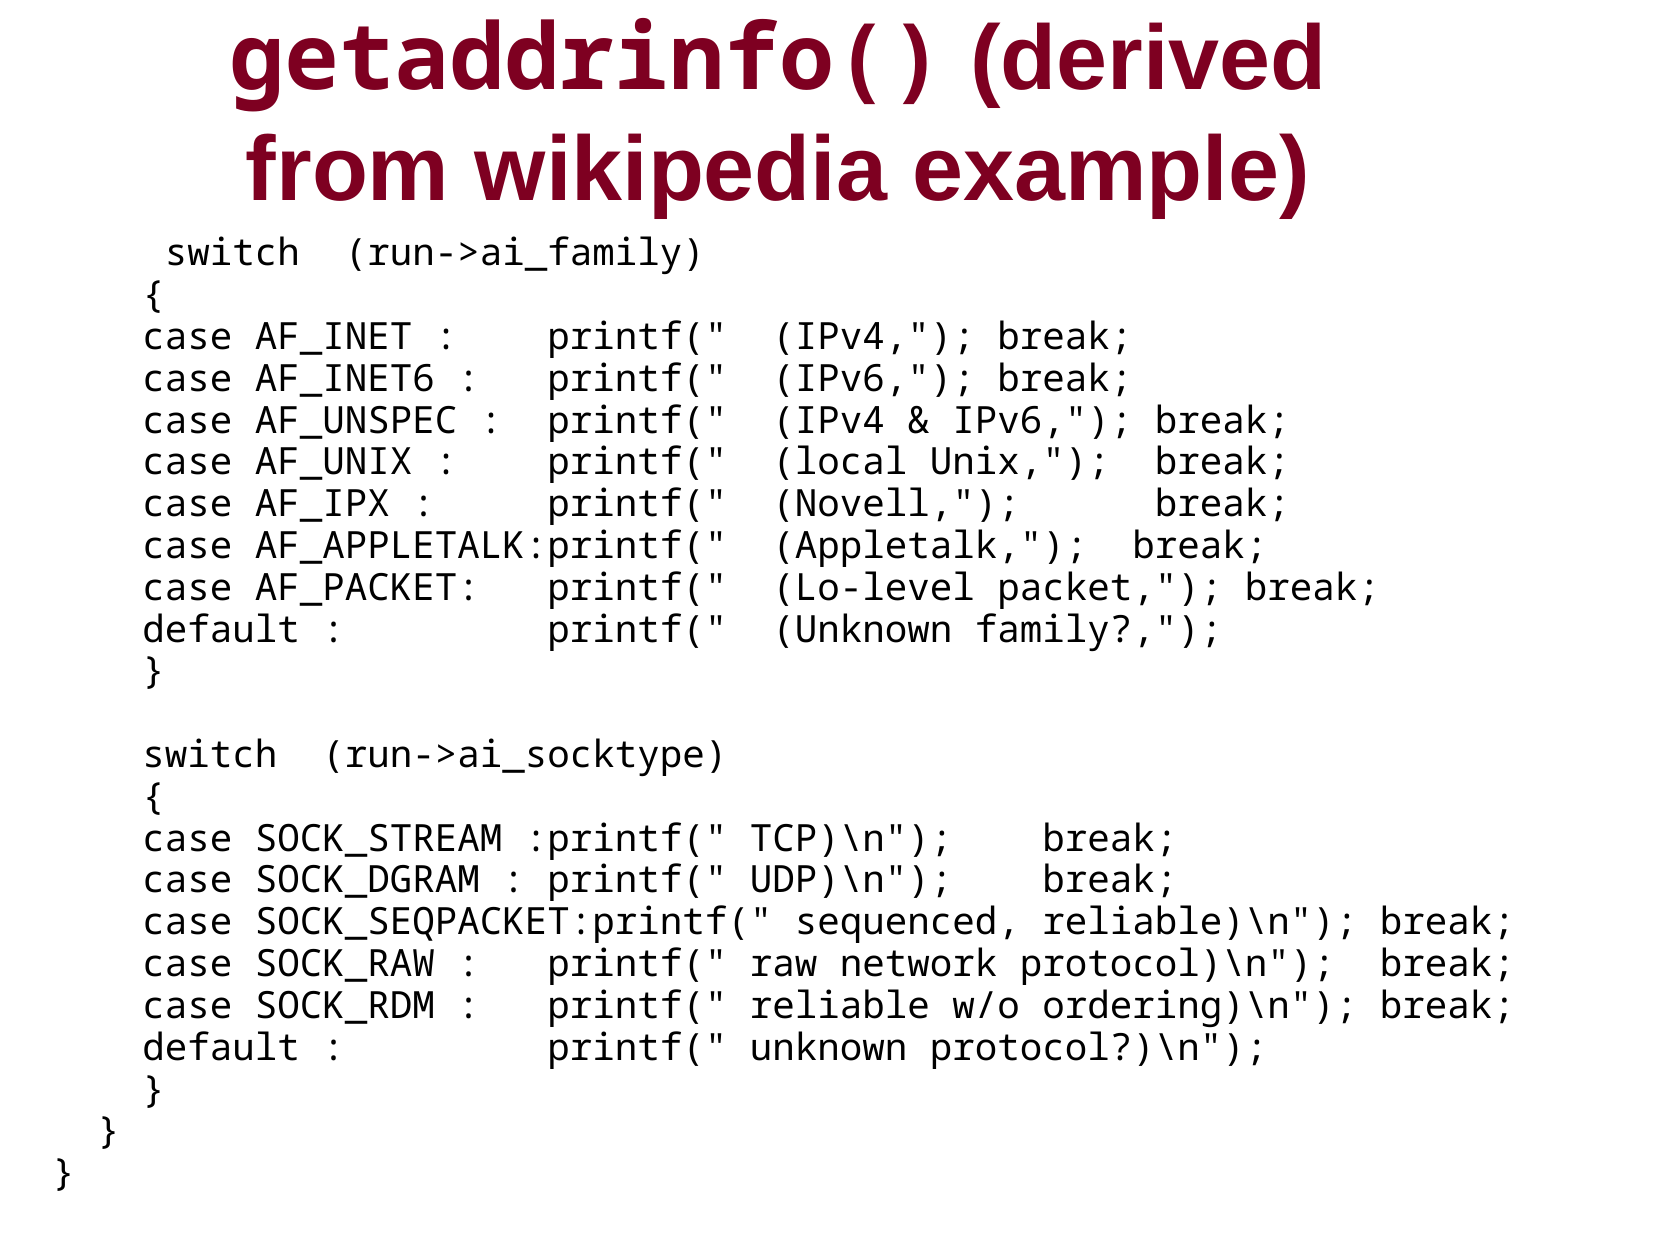

# getaddrinfo() (derived from wikipedia example)
 switch (run->ai_family)
 {
 case AF_INET : printf(" (IPv4,"); break;
 case AF_INET6 : printf(" (IPv6,"); break;
 case AF_UNSPEC : printf(" (IPv4 & IPv6,"); break;
 case AF_UNIX : printf(" (local Unix,"); break;
 case AF_IPX : printf(" (Novell,"); break;
 case AF_APPLETALK:printf(" (Appletalk,"); break;
 case AF_PACKET: printf(" (Lo-level packet,"); break;
 default : printf(" (Unknown family?,");
 }
 switch (run->ai_socktype)
 {
 case SOCK_STREAM :printf(" TCP)\n"); break;
 case SOCK_DGRAM : printf(" UDP)\n"); break;
 case SOCK_SEQPACKET:printf(" sequenced, reliable)\n"); break;
 case SOCK_RAW : printf(" raw network protocol)\n"); break;
 case SOCK_RDM : printf(" reliable w/o ordering)\n"); break;
 default : printf(" unknown protocol?)\n");
 }
 }
}